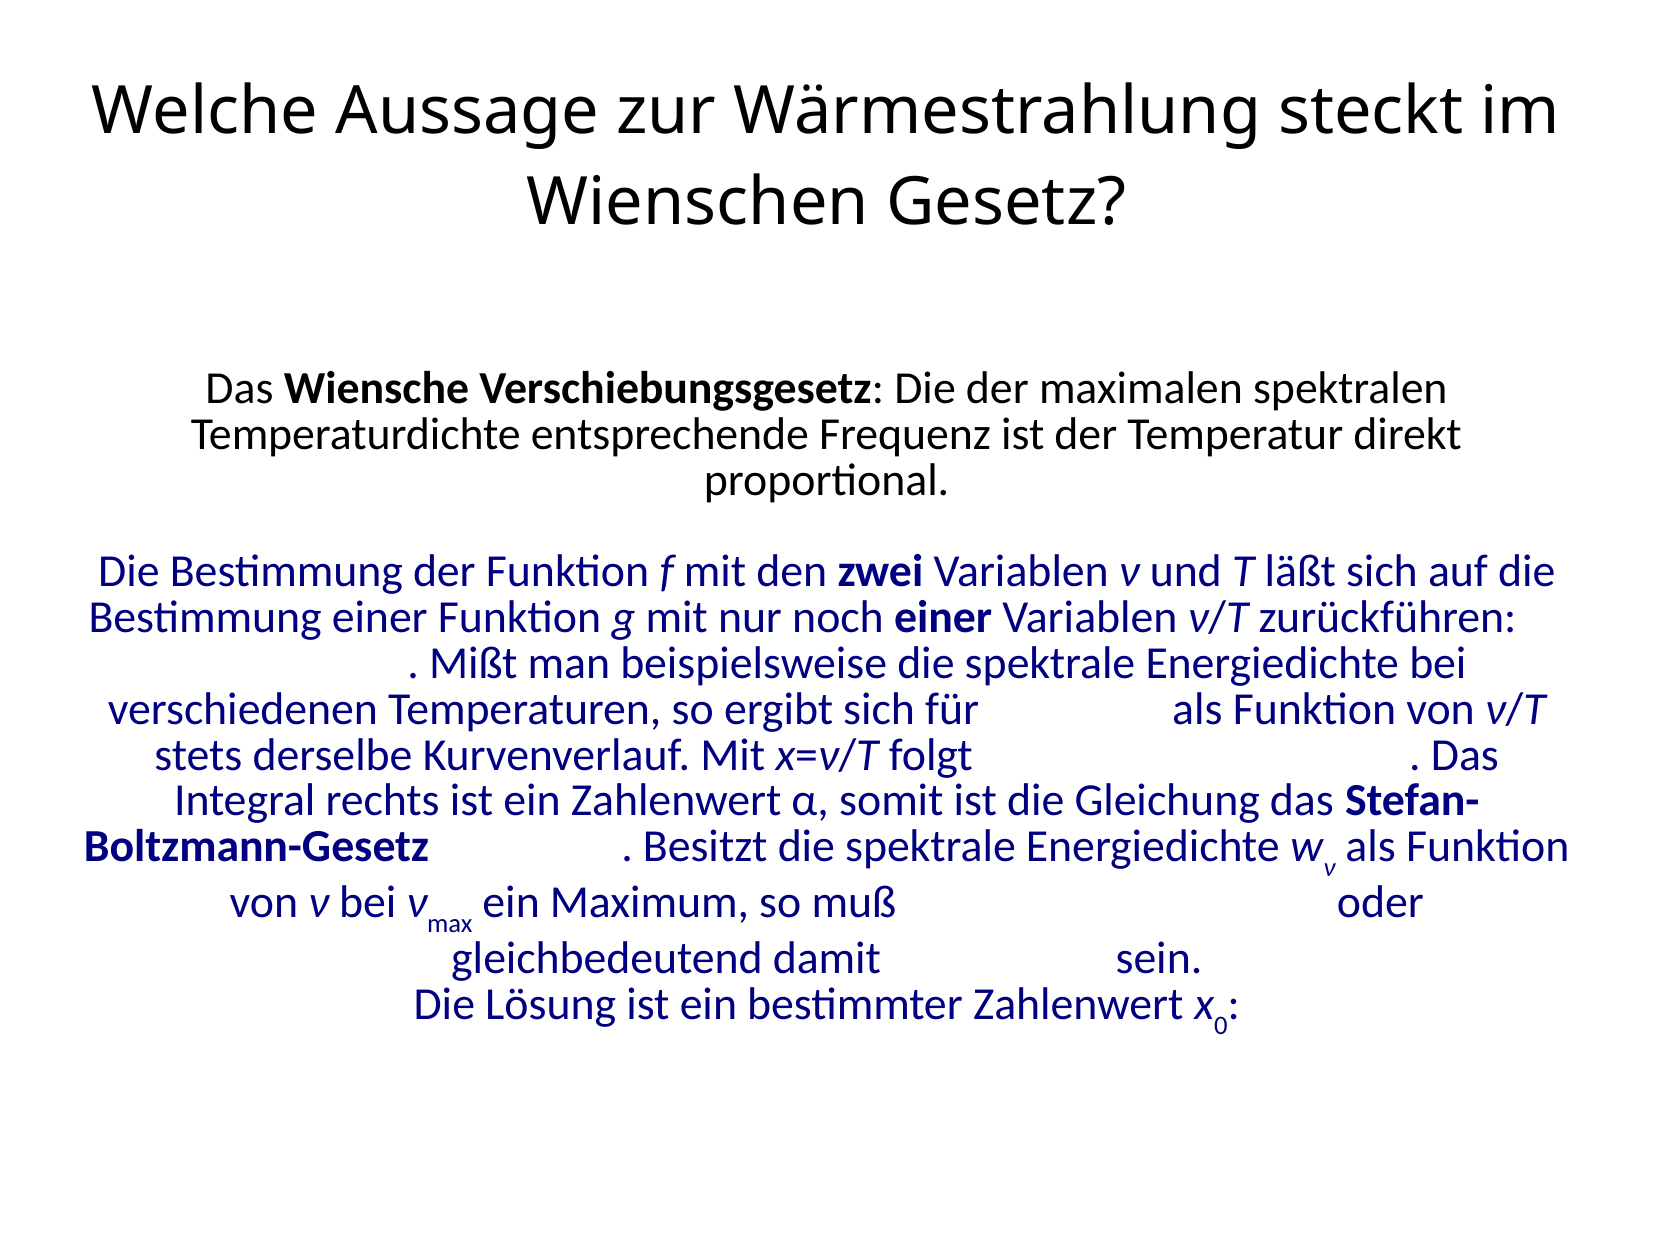

# Welche Aussage zur Wärmestrahlung steckt im Wienschen Gesetz?
Das Wiensche Verschiebungsgesetz: Die der maximalen spektralen Temperaturdichte entsprechende Frequenz ist der Temperatur direkt proportional.
Die Bestimmung der Funktion f mit den zwei Variablen ν und T läßt sich auf die Bestimmung einer Funktion g mit nur noch einer Variablen ν/T zurückführen:				. Mißt man beispielsweise die spektrale Energiedichte bei verschiedenen Temperaturen, so ergibt sich für			 als Funktion von ν/T stets derselbe Kurvenverlauf. Mit x=ν/T folgt						. Das Integral rechts ist ein Zahlenwert α, somit ist die Gleichung das Stefan-Boltzmann-Gesetz			 . Besitzt die spektrale Energiedichte wν als Funktion von ν bei νmax ein Maximum, so muß						oder gleichbedeutend damit				sein.
Die Lösung ist ein bestimmter Zahlenwert x0: